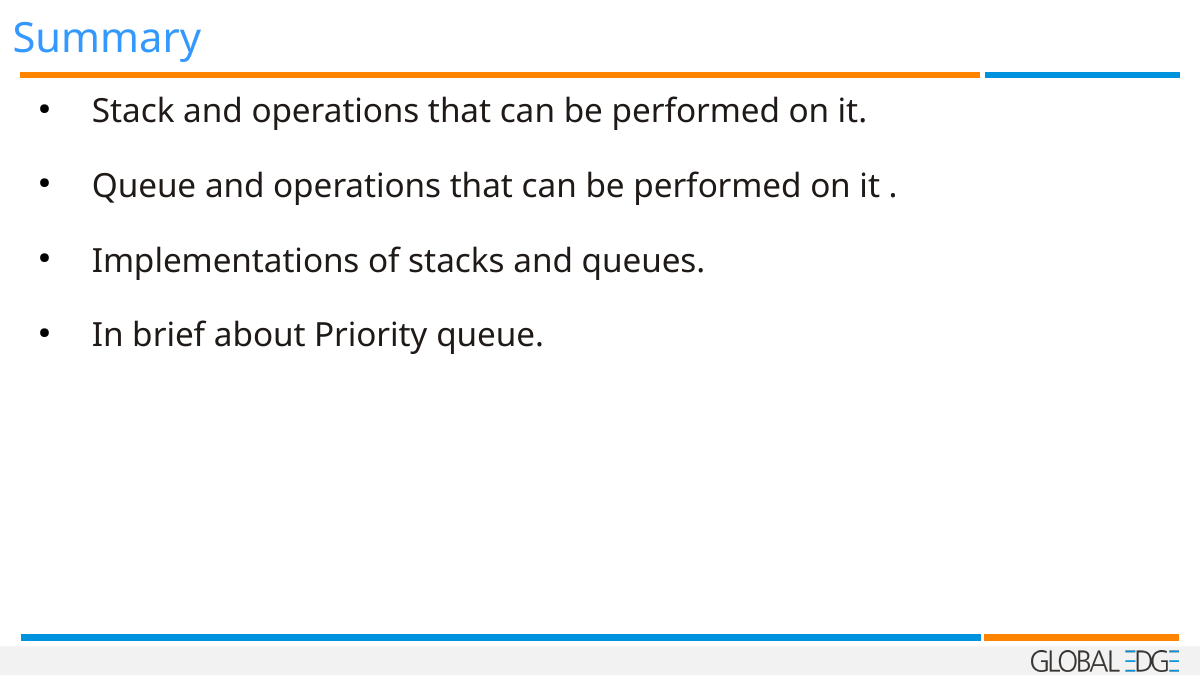

# Summary
Stack and operations that can be performed on it.
Queue and operations that can be performed on it .
Implementations of stacks and queues.
In brief about Priority queue.